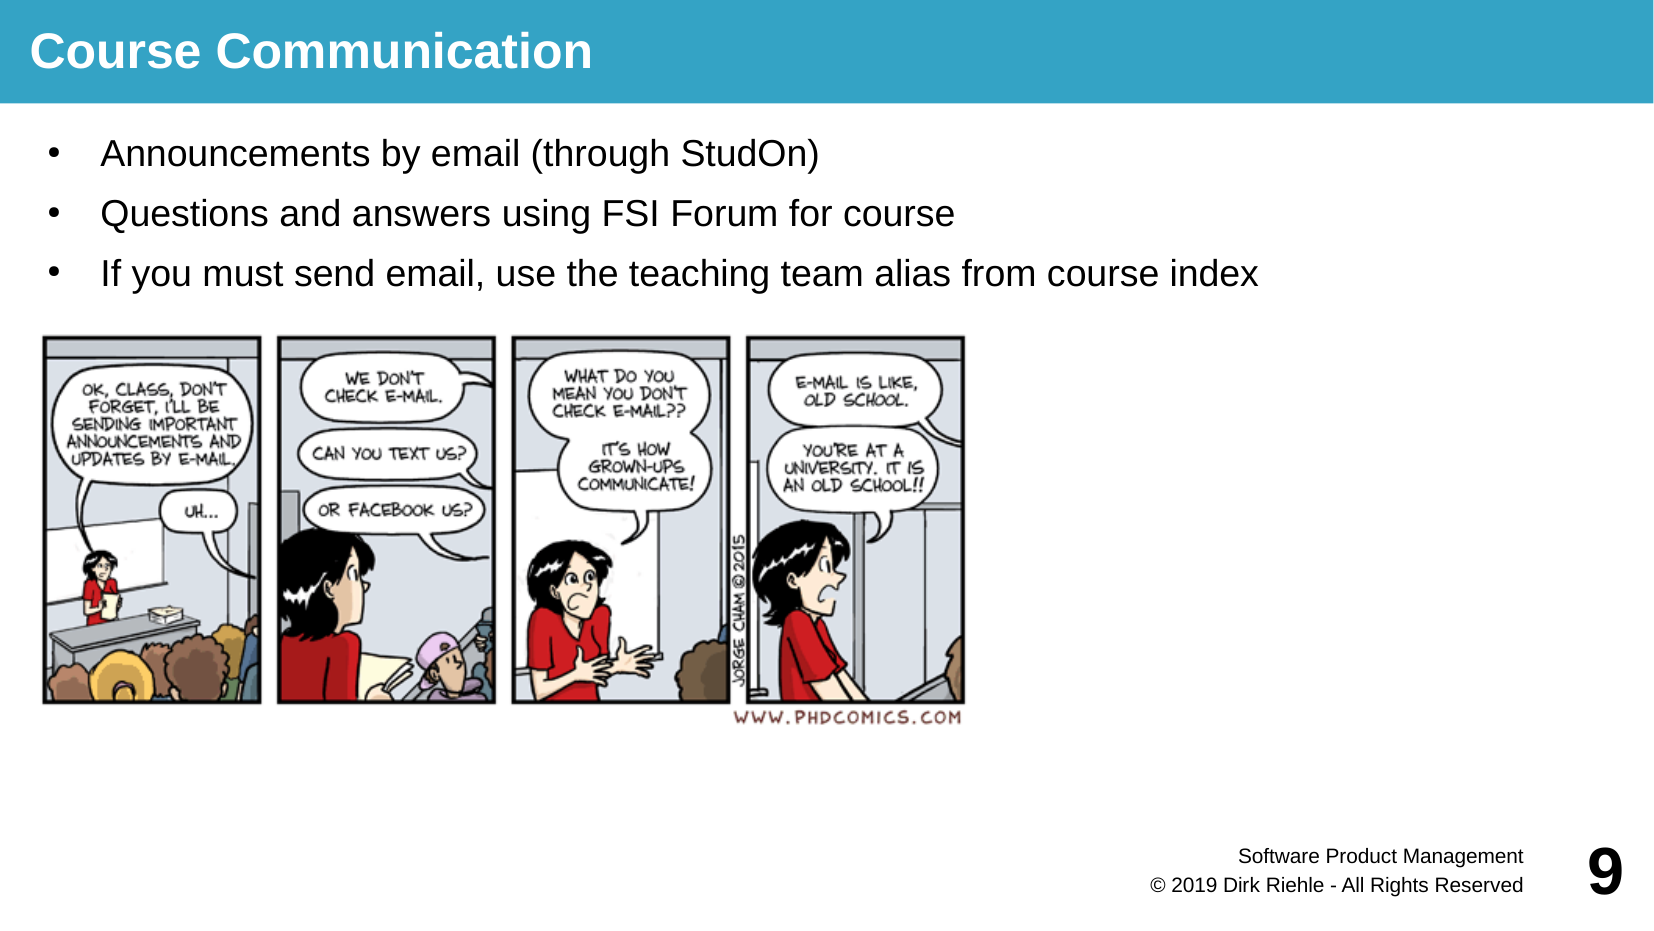

# Course Communication
Announcements by email (through StudOn)
Questions and answers using FSI Forum for course
If you must send email, use the teaching team alias from course index
Software Product Management
9
© 2019 Dirk Riehle - All Rights Reserved